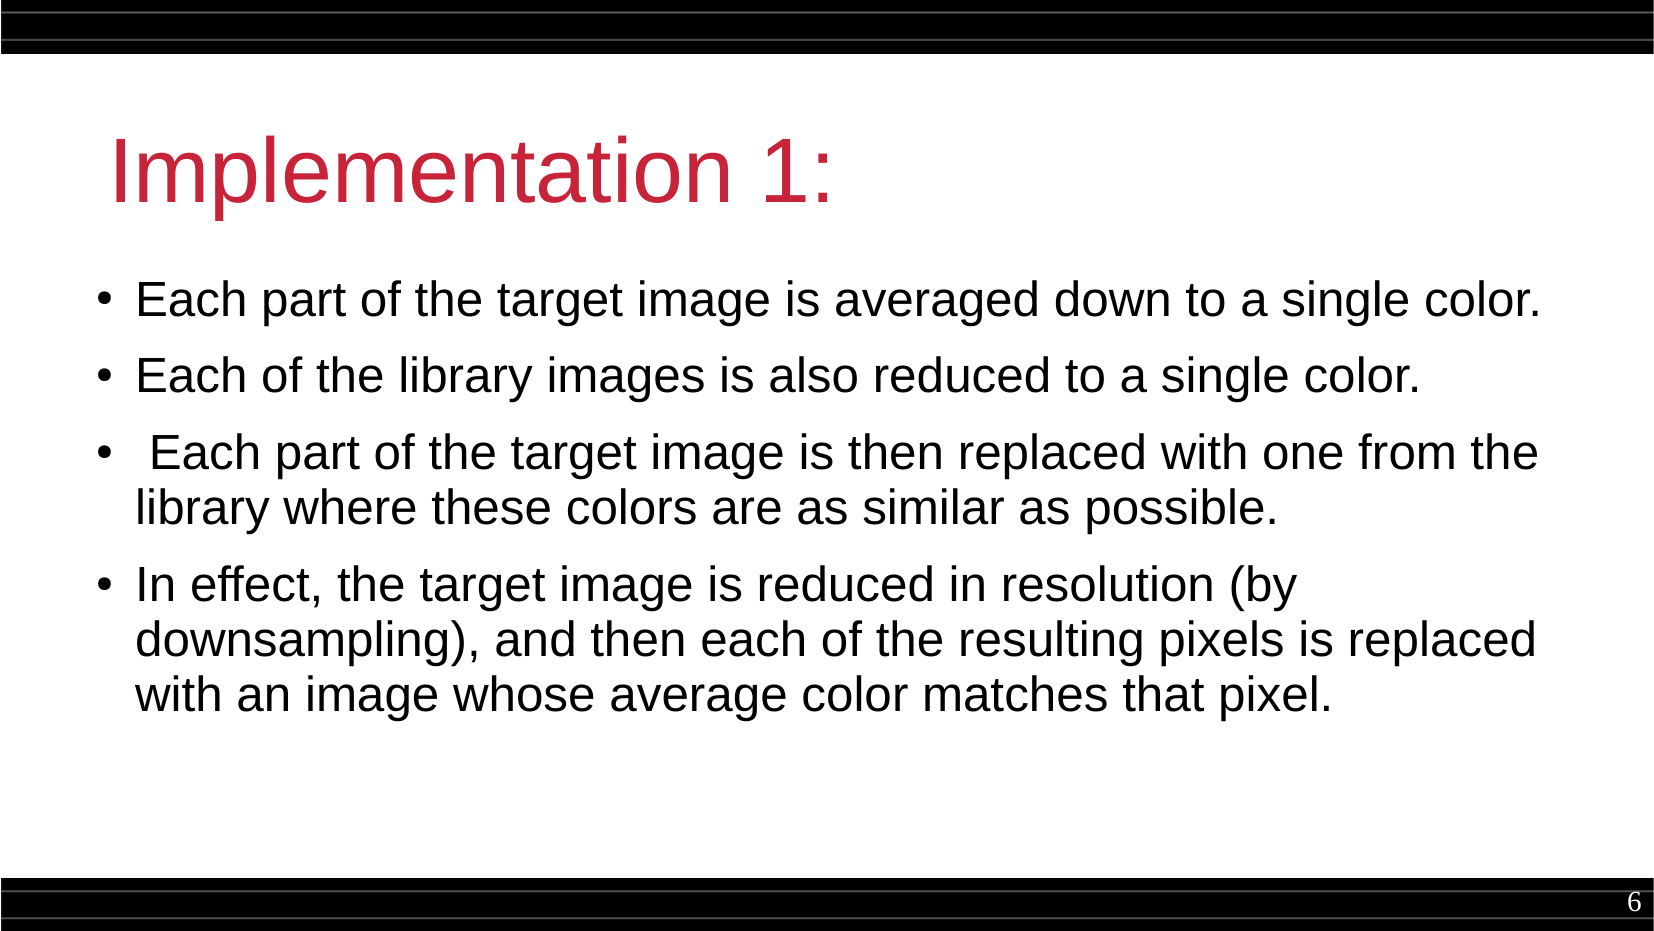

# Implementation 1:
Each part of the target image is averaged down to a single color.
Each of the library images is also reduced to a single color.
 Each part of the target image is then replaced with one from the library where these colors are as similar as possible.
In effect, the target image is reduced in resolution (by downsampling), and then each of the resulting pixels is replaced with an image whose average color matches that pixel.